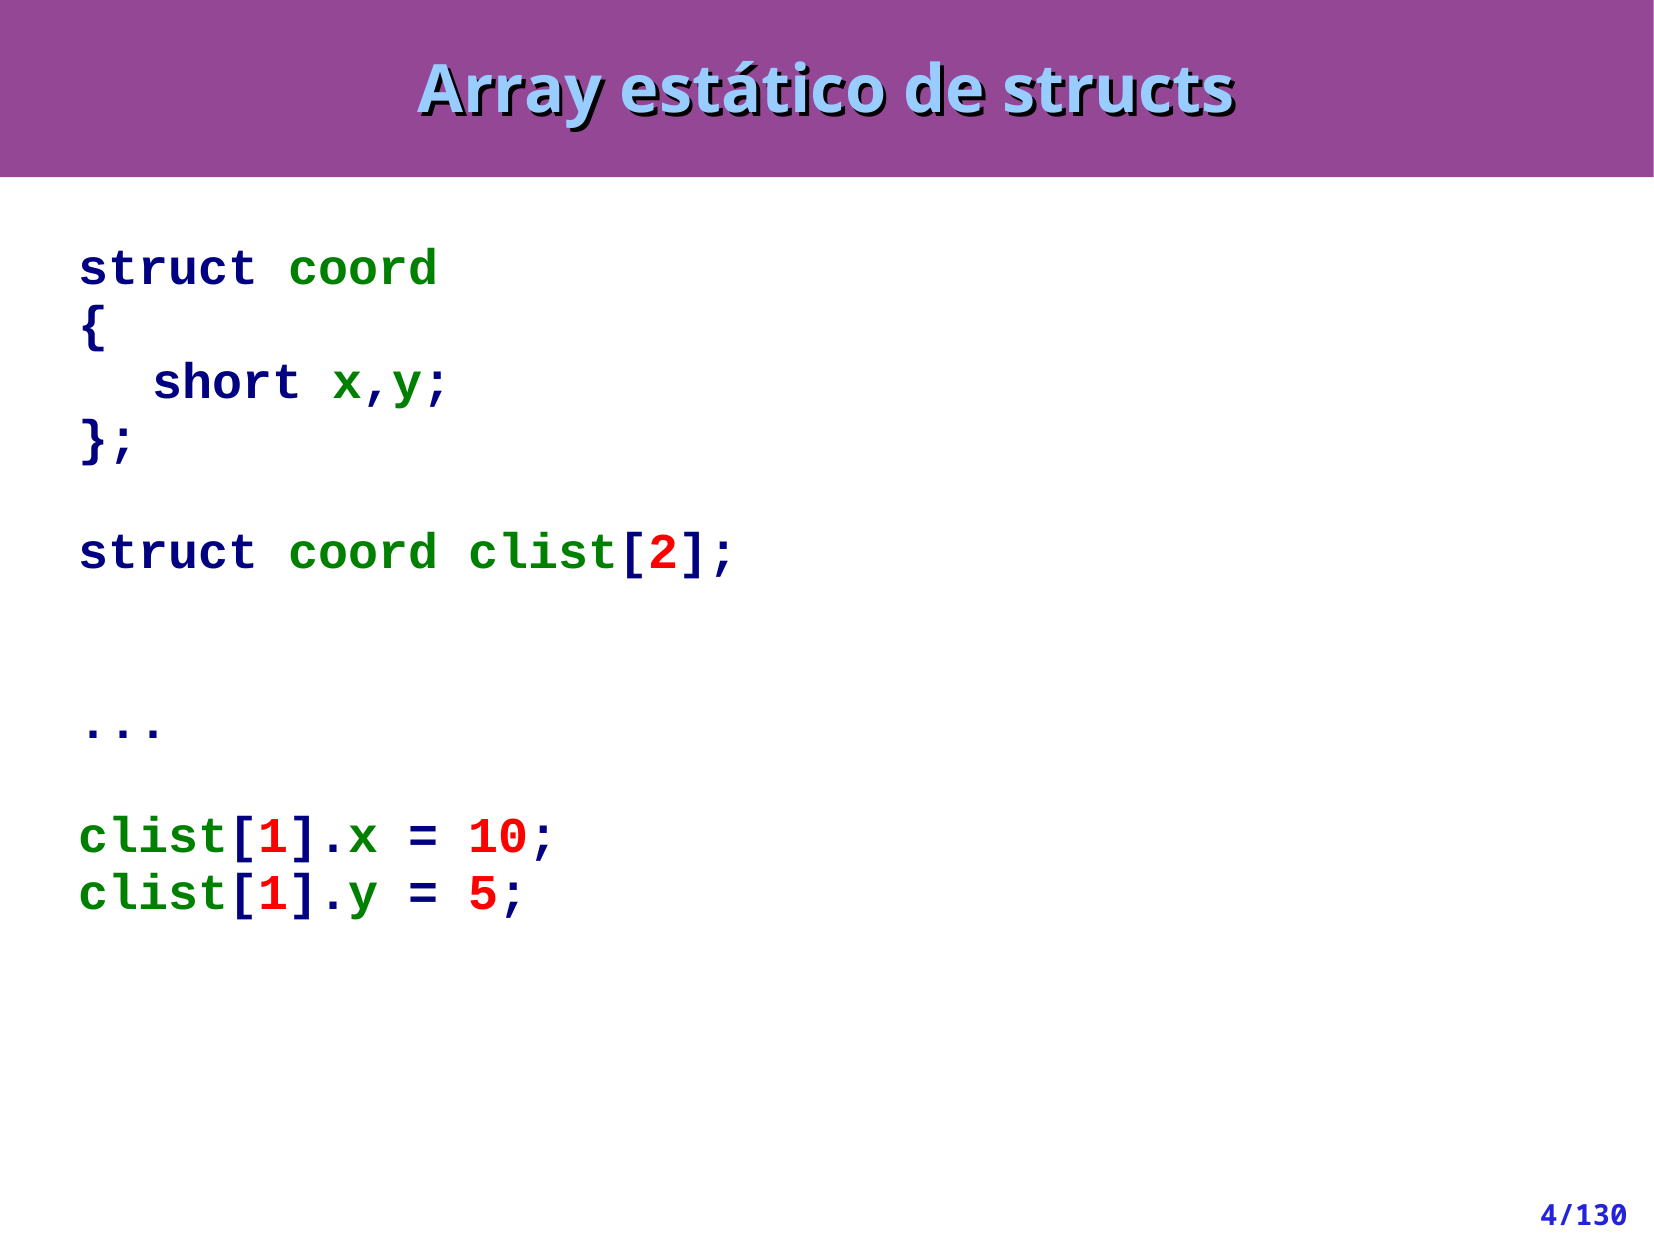

# Array estático de structs
struct coord
{
	short x,y;
};
struct coord clist[2];
...
clist[1].x = 10;
clist[1].y = 5;
4